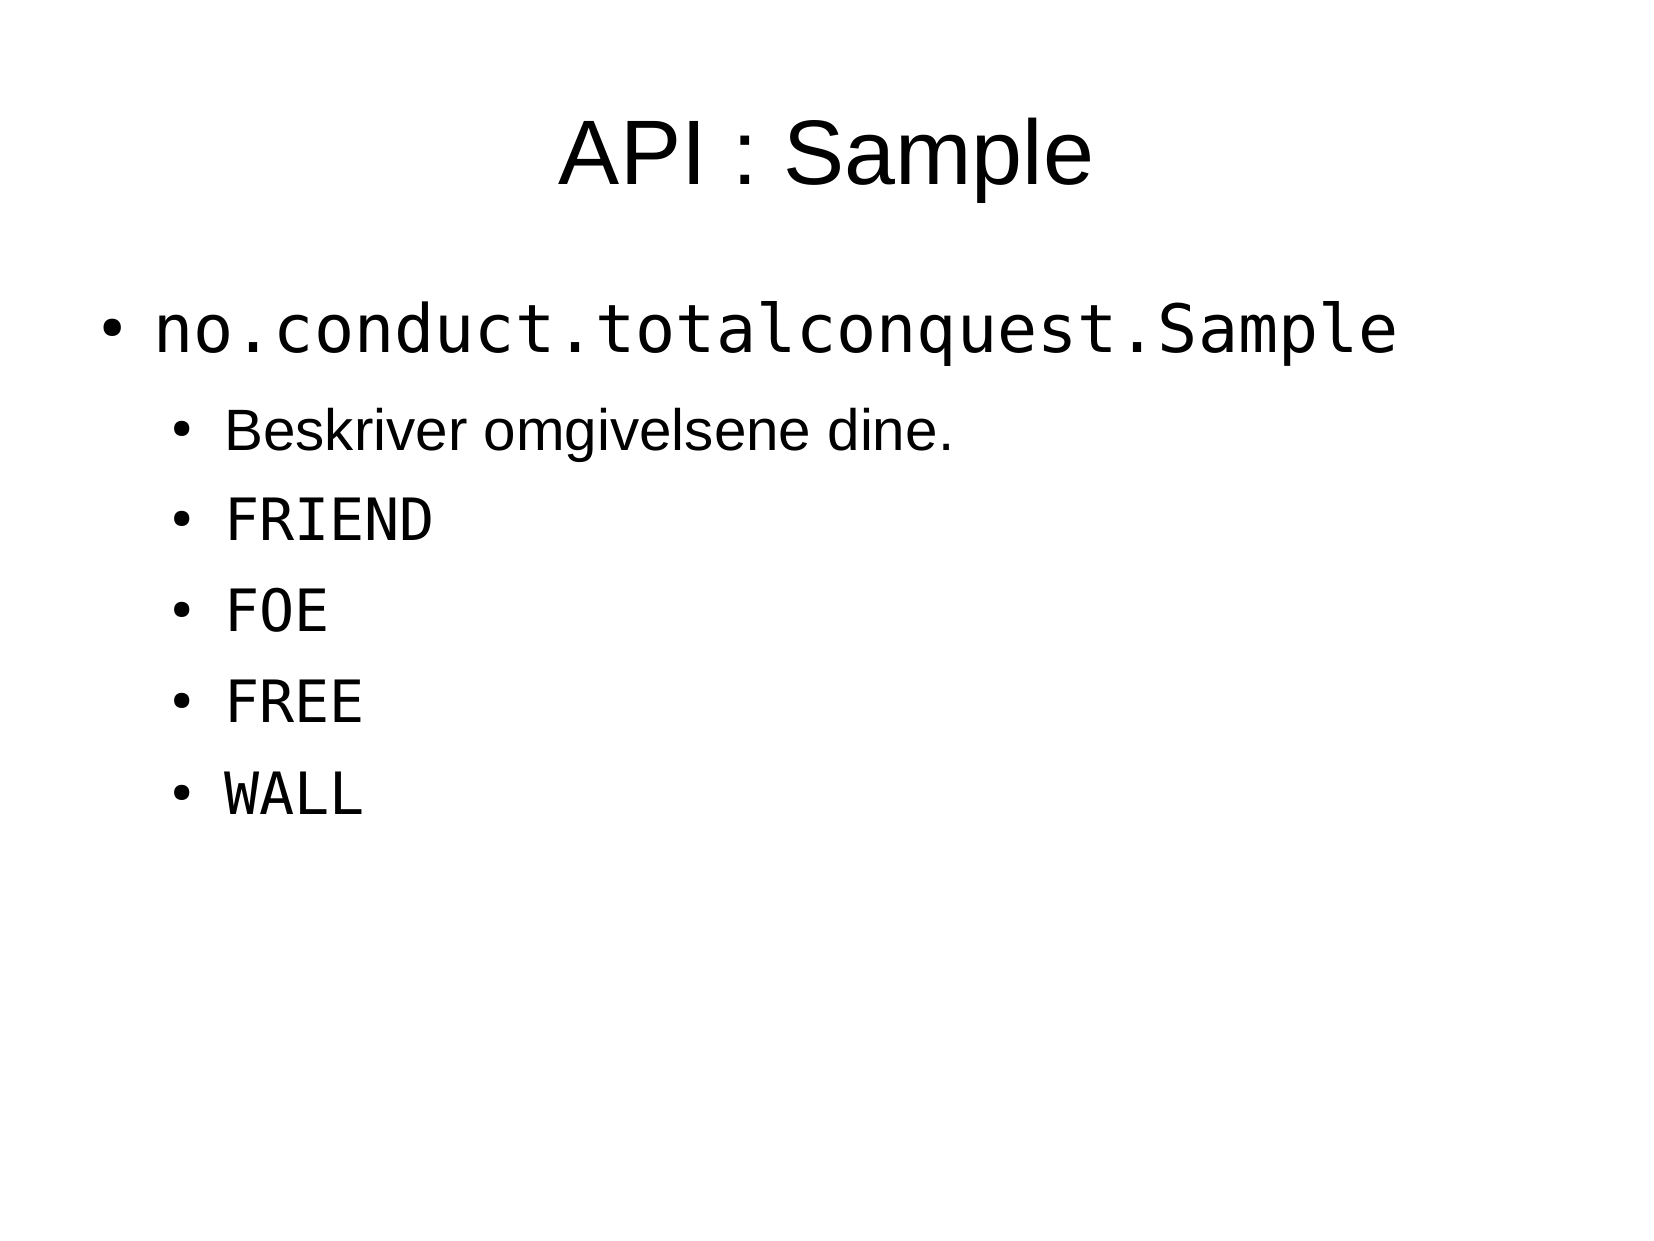

# API : Sample
no.conduct.totalconquest.Sample
Beskriver omgivelsene dine.
FRIEND
FOE
FREE
WALL